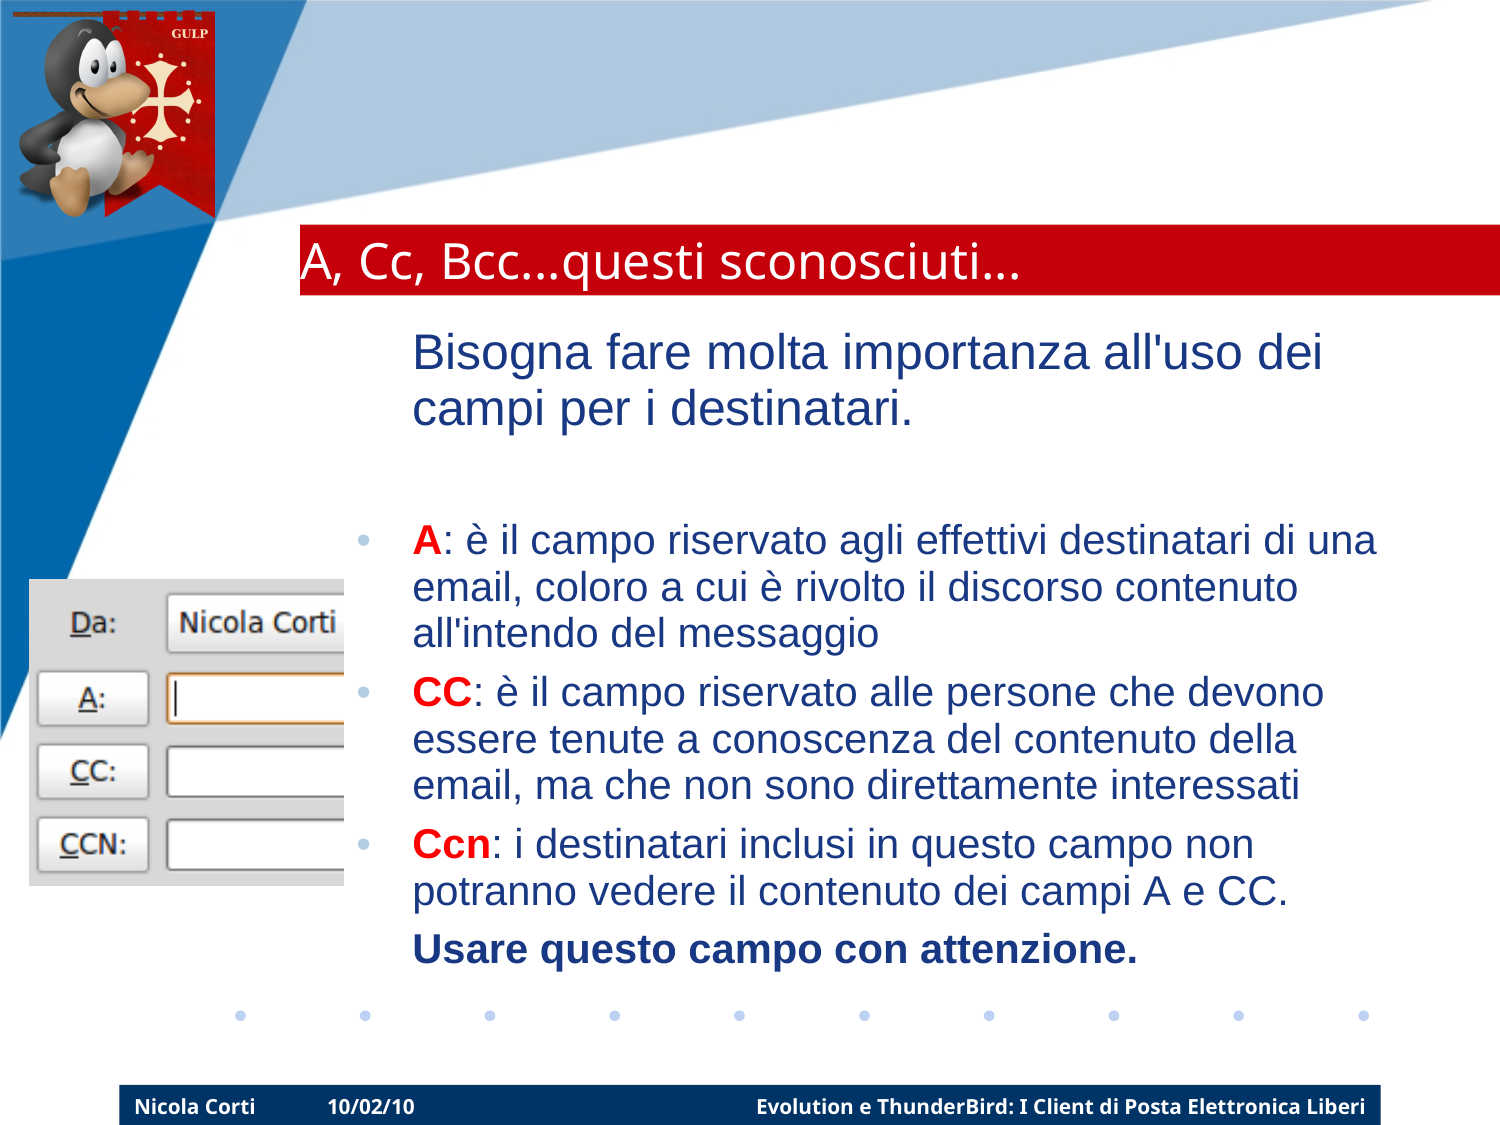

# A, Cc, Bcc...questi sconosciuti...
Bisogna fare molta importanza all'uso dei campi per i destinatari.
A: è il campo riservato agli effettivi destinatari di una email, coloro a cui è rivolto il discorso contenuto all'intendo del messaggio
CC: è il campo riservato alle persone che devono essere tenute a conoscenza del contenuto della email, ma che non sono direttamente interessati
Ccn: i destinatari inclusi in questo campo non potranno vedere il contenuto dei campi A e CC.
Usare questo campo con attenzione.